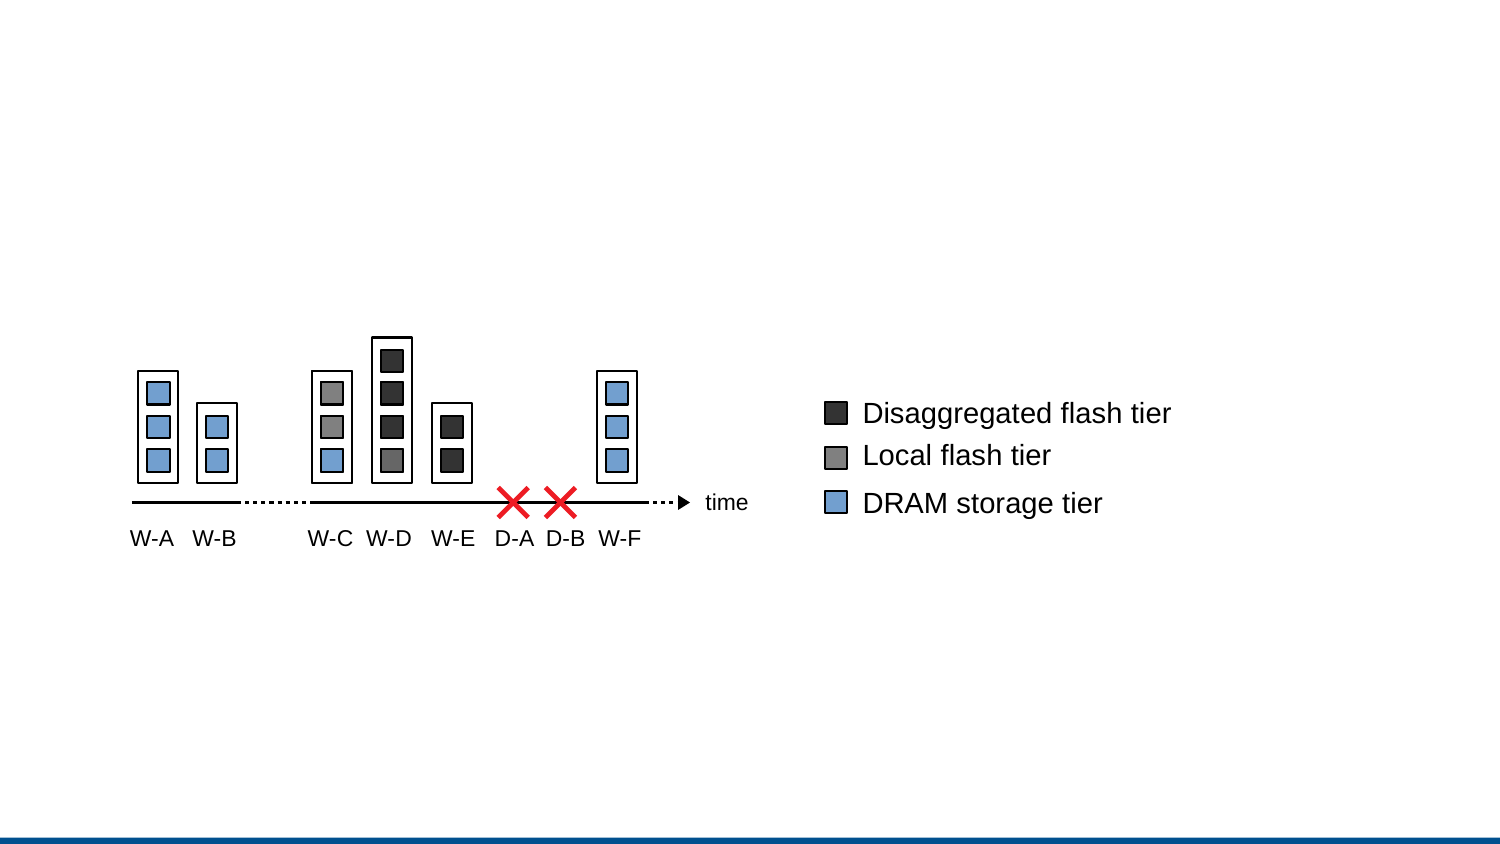

Disaggregated flash tier
Local flash tier
DRAM storage tier
time
W-A W-B W-C W-D W-E D-A D-B W-F